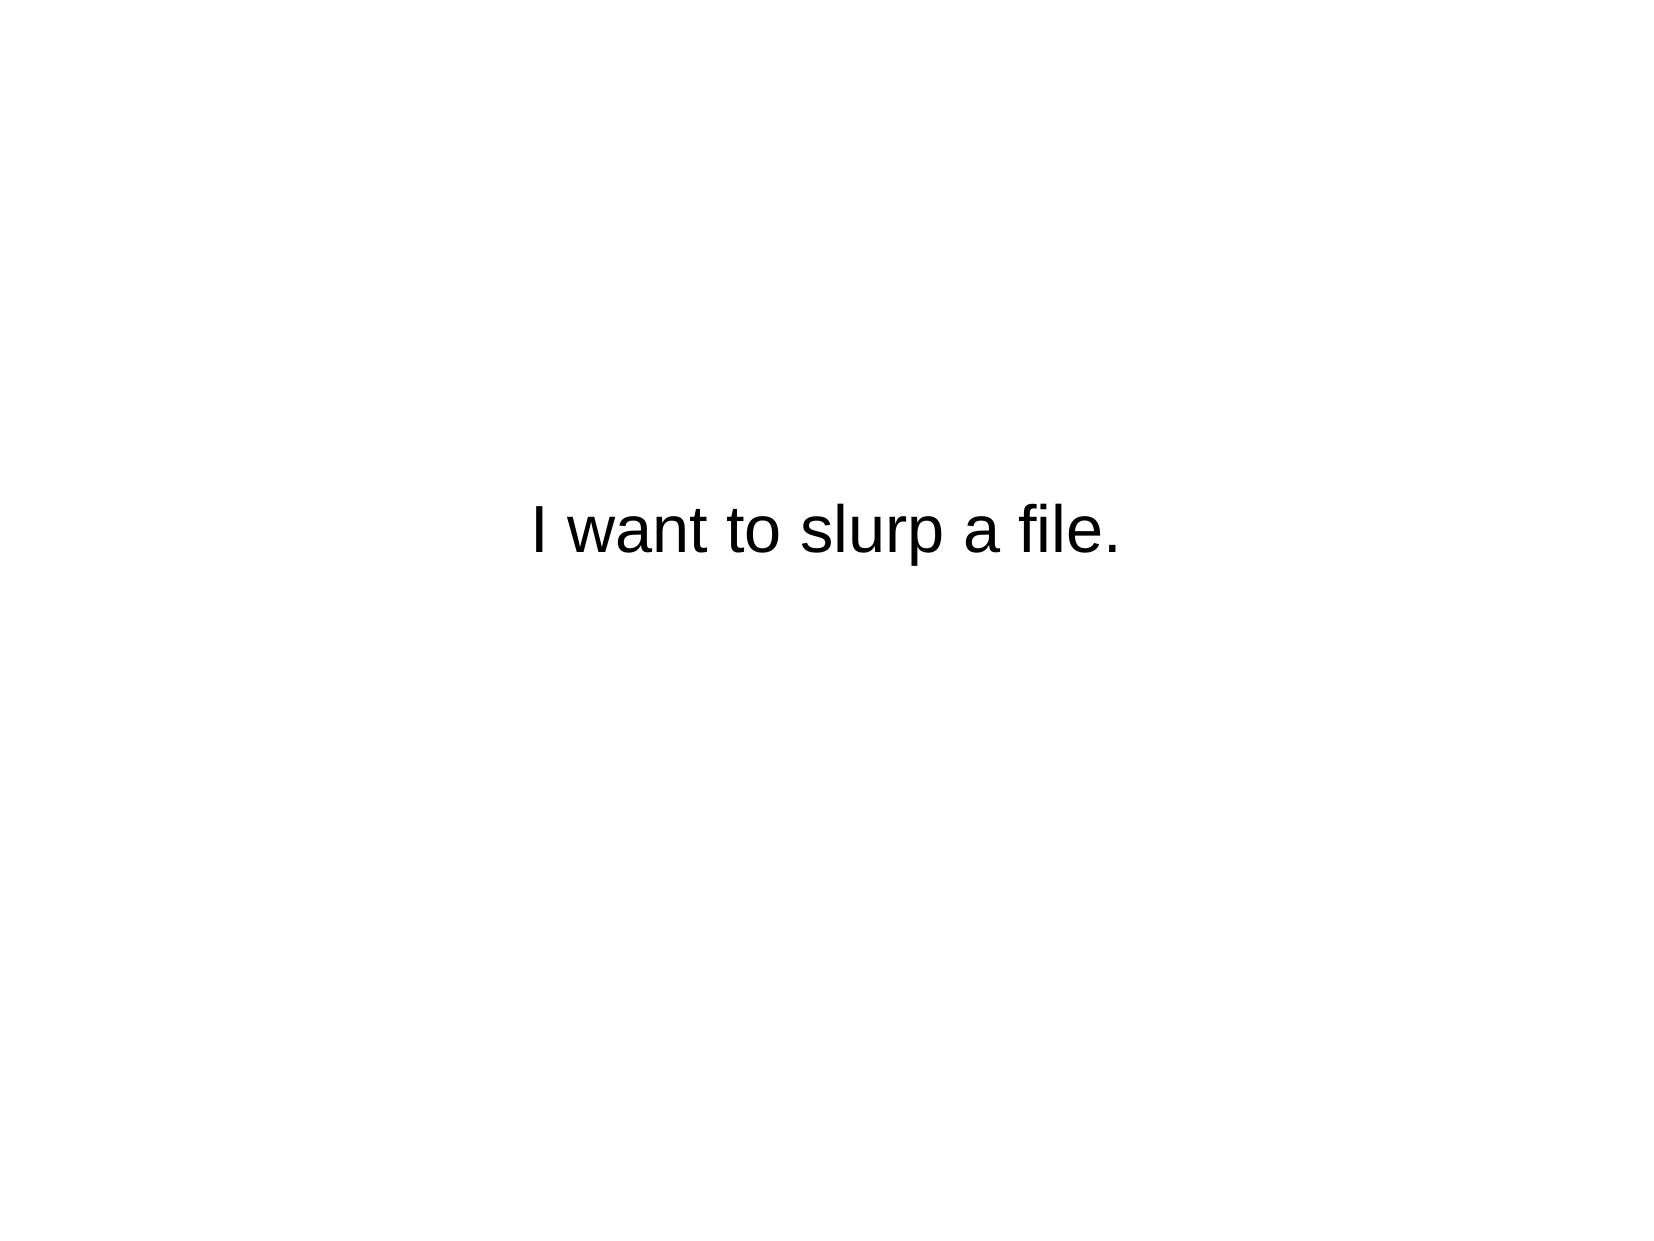

# I want to slurp a file.